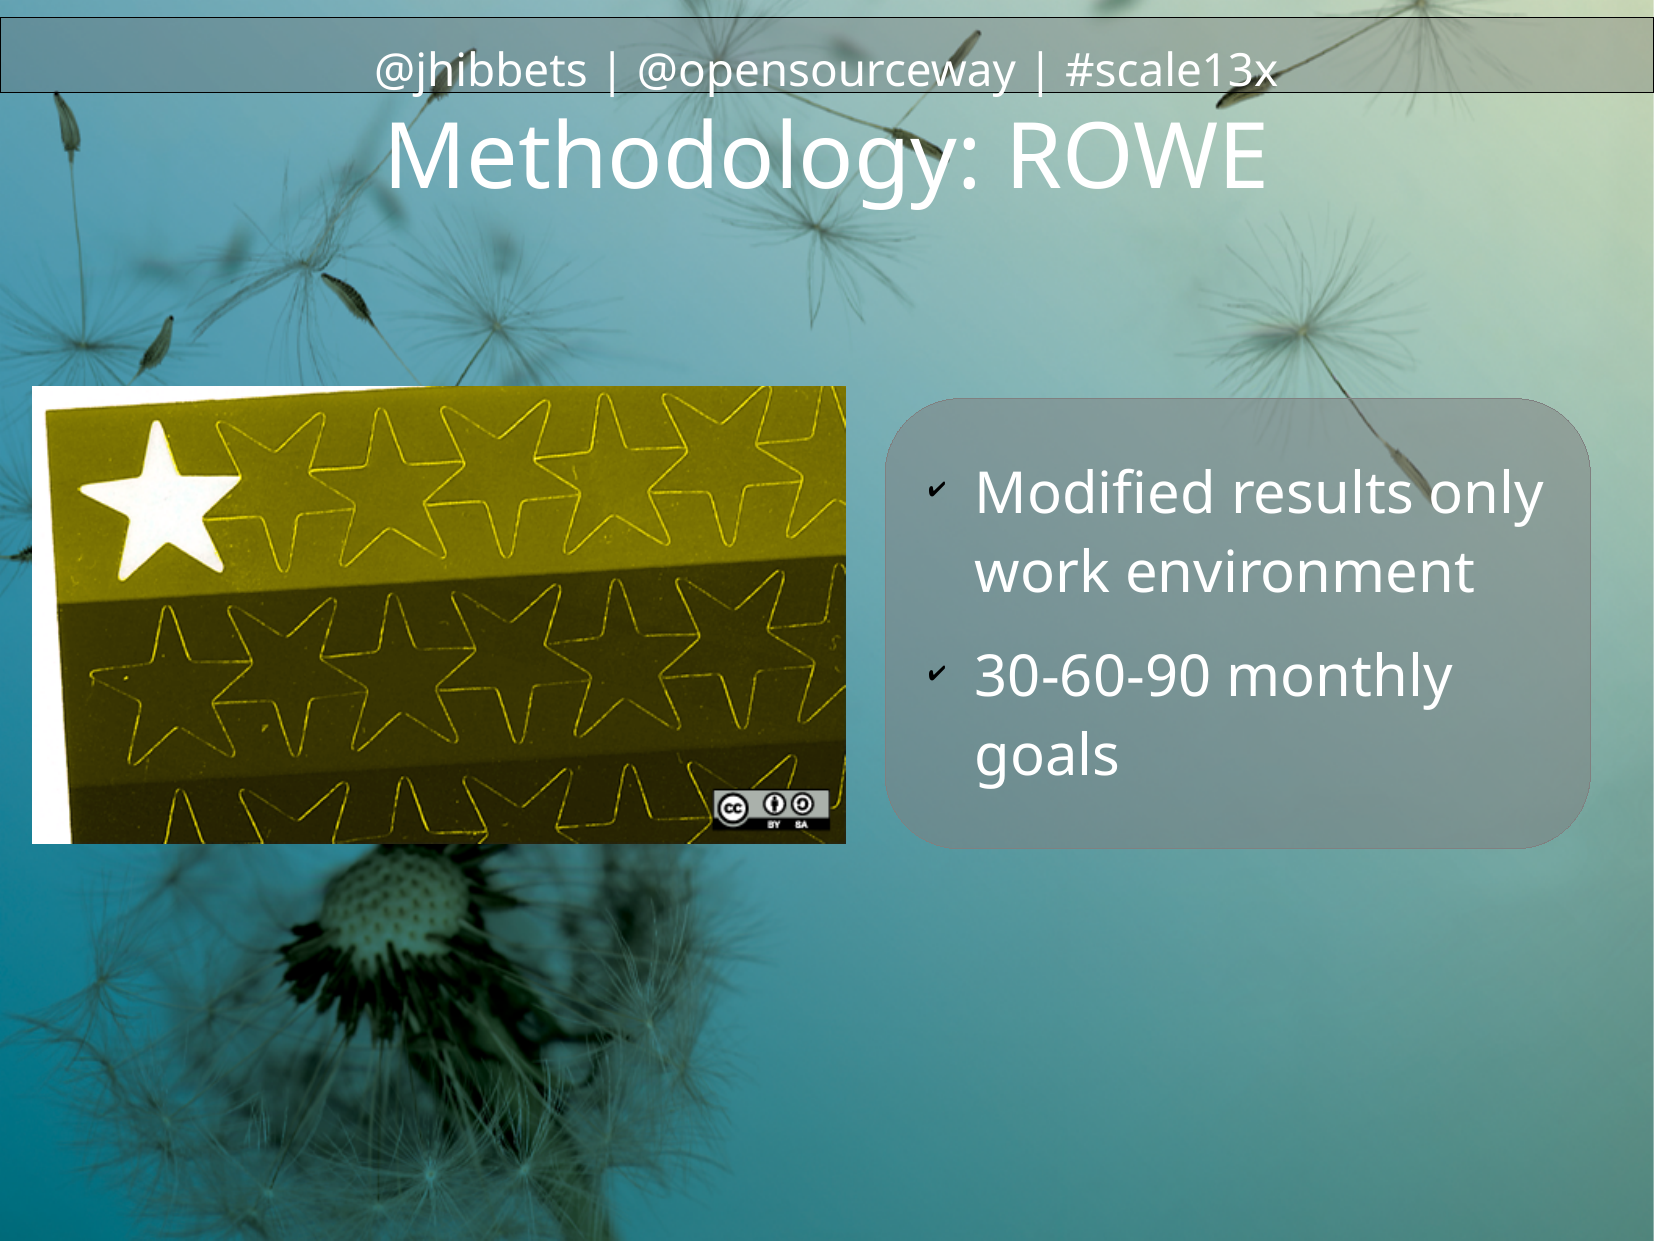

# Methodology: ROWE
Modified results only work environment
30-60-90 monthly goals